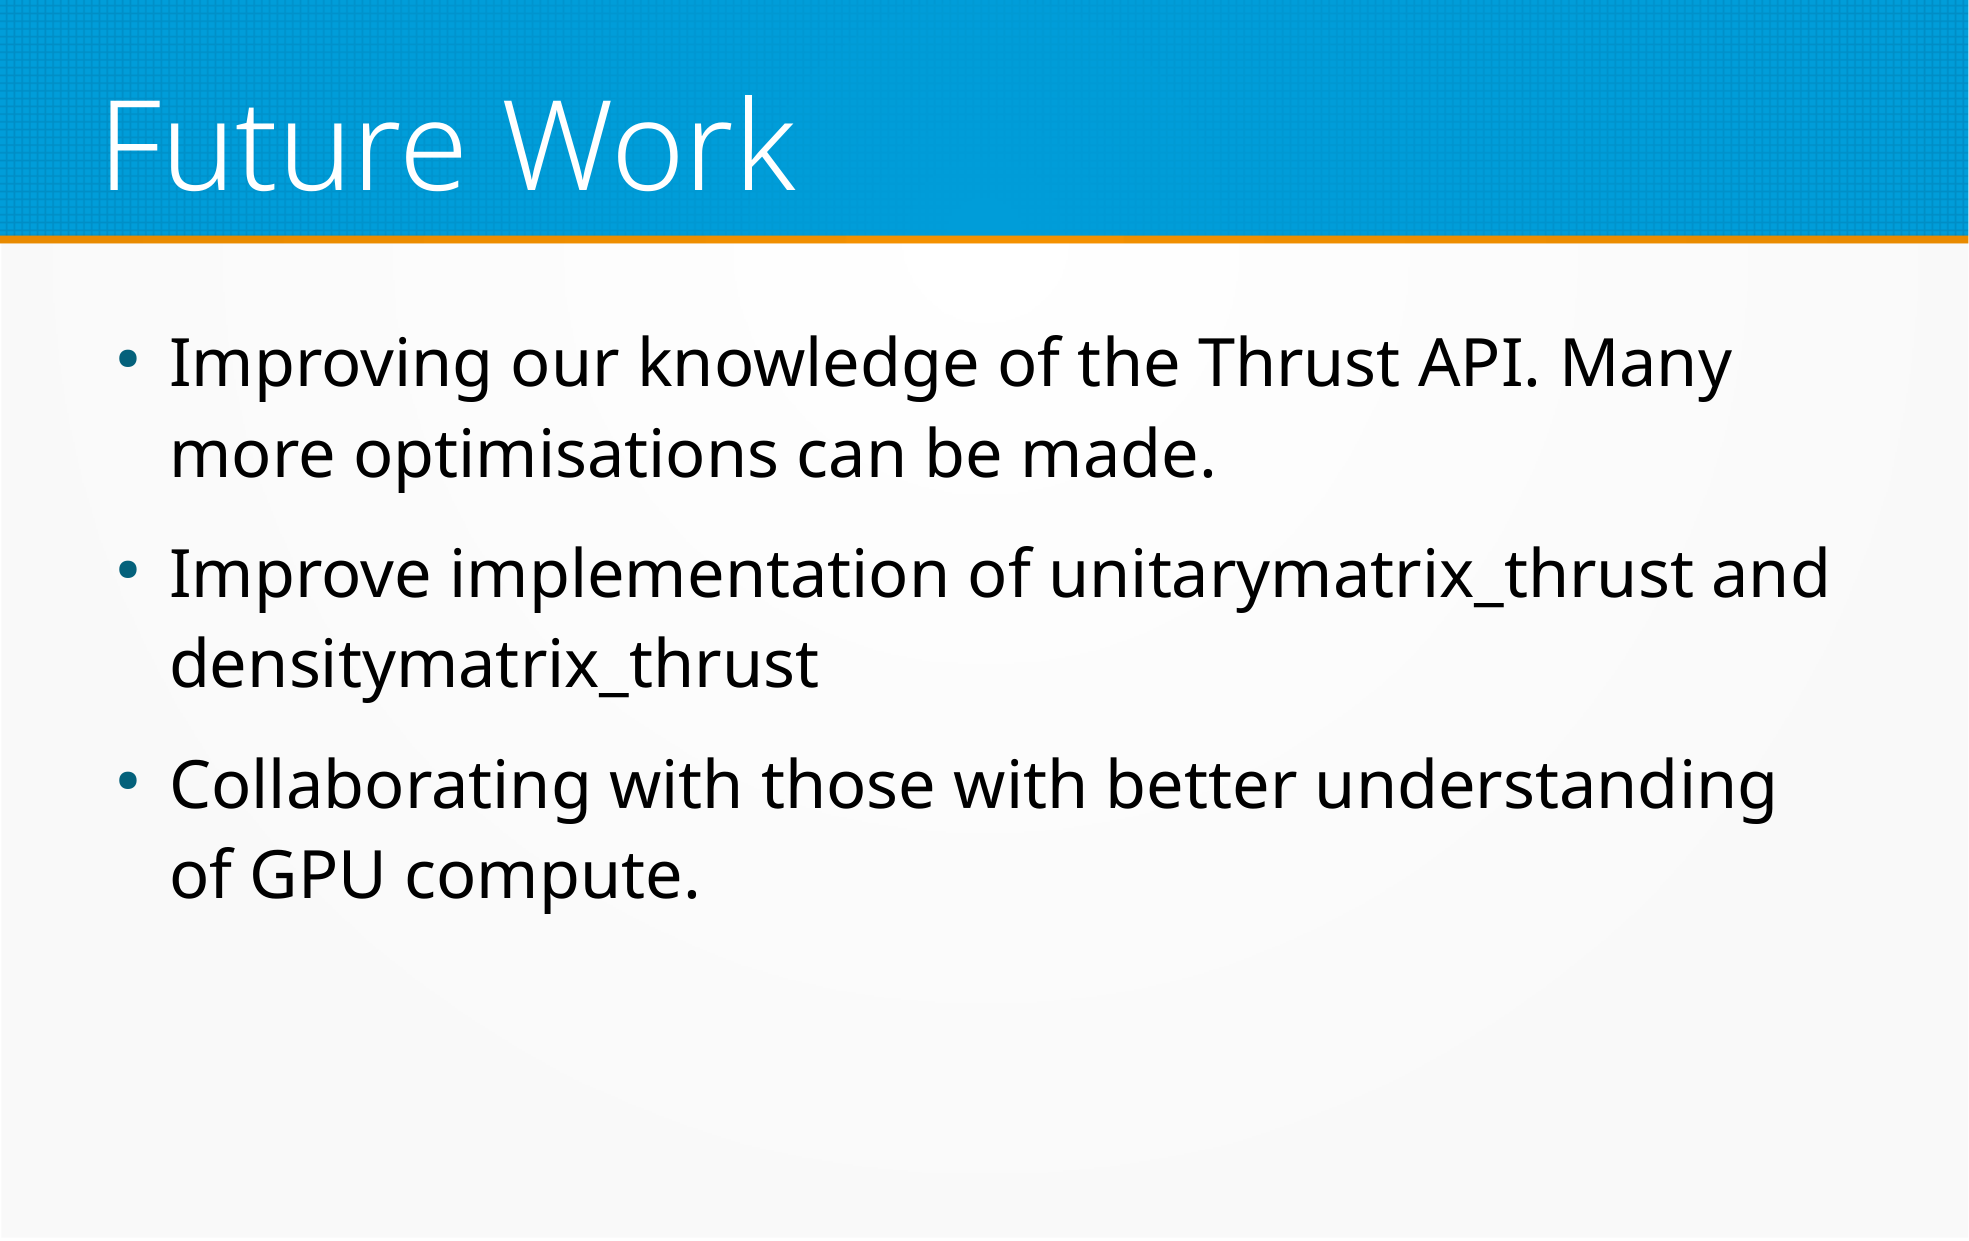

# Future Work
Improving our knowledge of the Thrust API. Many more optimisations can be made.
Improve implementation of unitarymatrix_thrust and densitymatrix_thrust
Collaborating with those with better understanding of GPU compute.